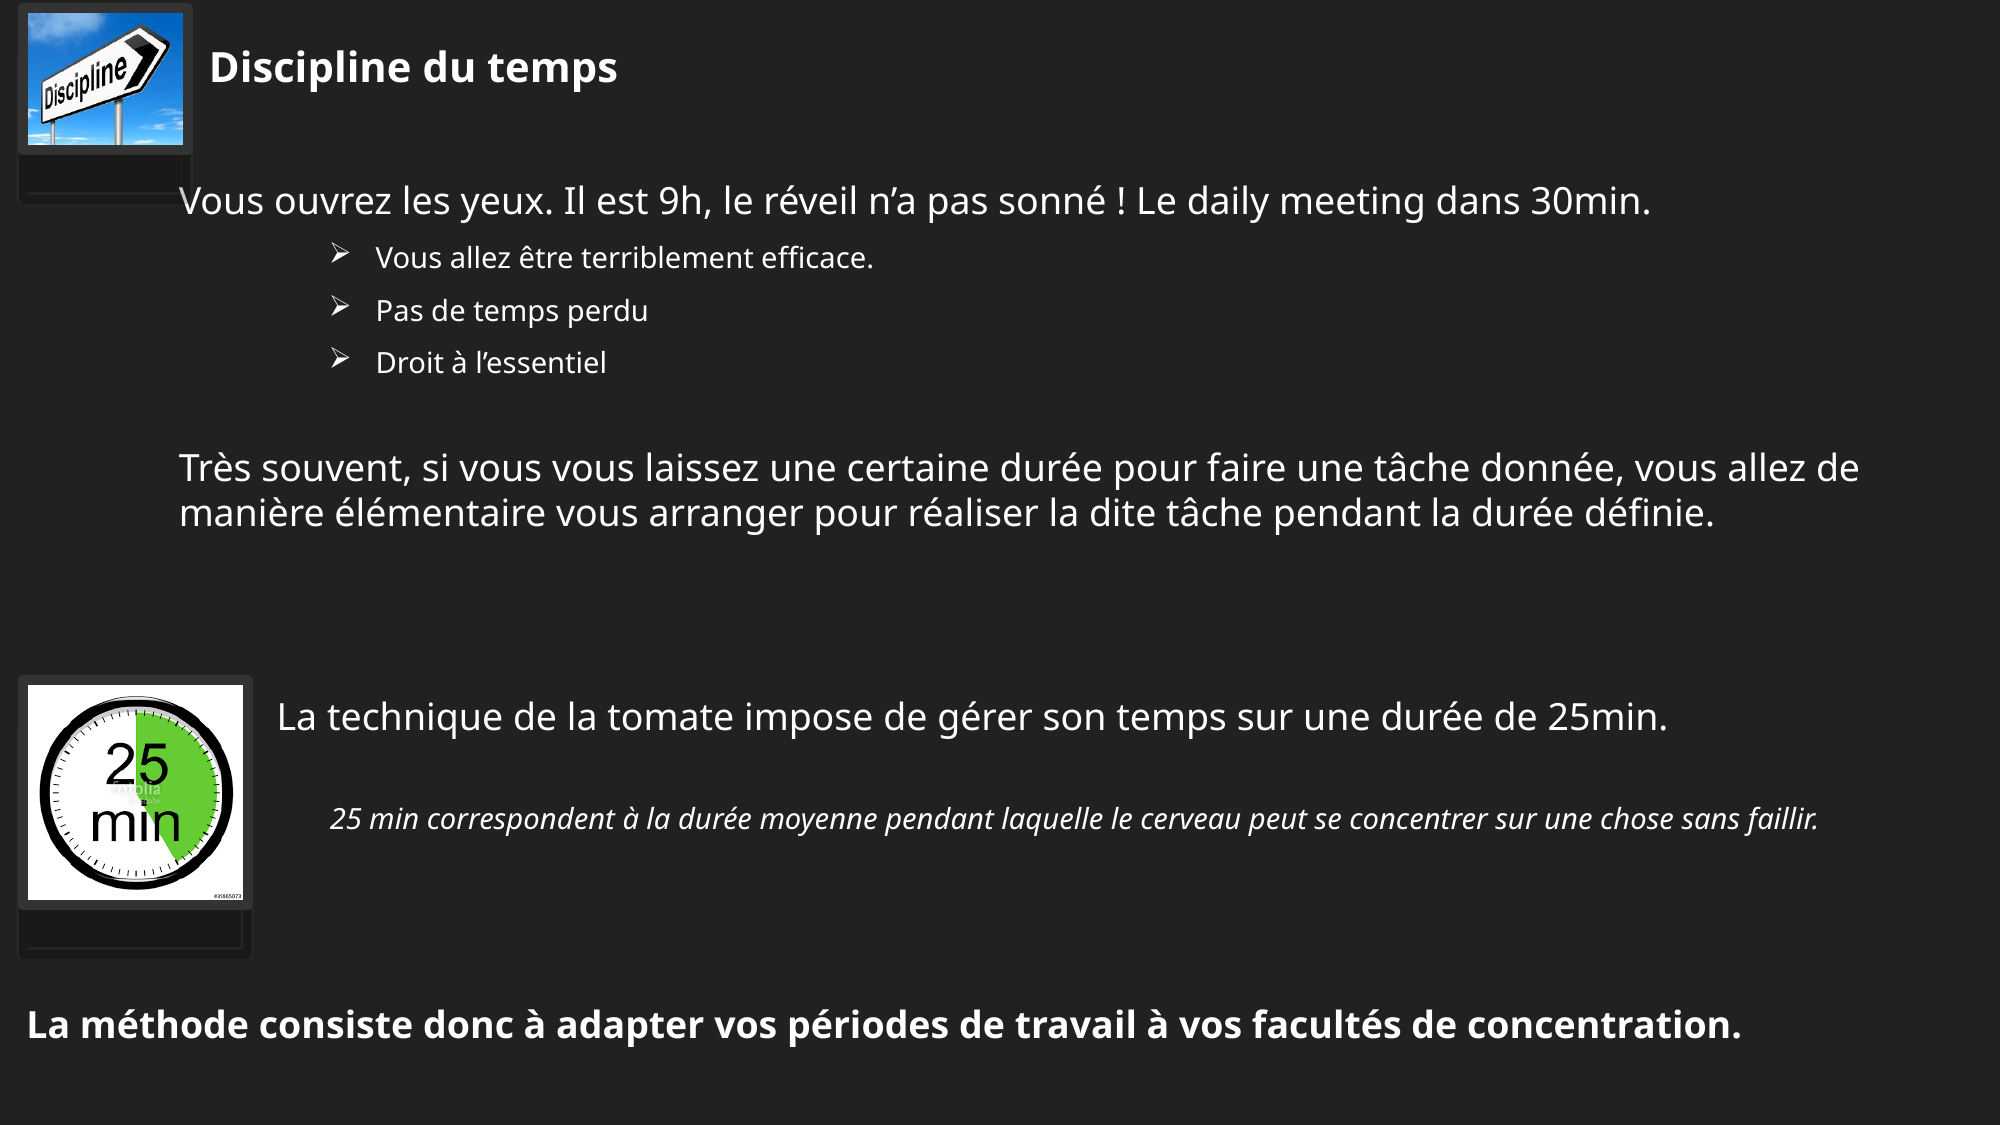

Discipline du temps
Vous ouvrez les yeux. Il est 9h, le réveil n’a pas sonné ! Le daily meeting dans 30min.
Vous allez être terriblement efficace.
Pas de temps perdu
Droit à l’essentiel
Très souvent, si vous vous laissez une certaine durée pour faire une tâche donnée, vous allez de manière élémentaire vous arranger pour réaliser la dite tâche pendant la durée définie.
La technique de la tomate impose de gérer son temps sur une durée de 25min.
25 min correspondent à la durée moyenne pendant laquelle le cerveau peut se concentrer sur une chose sans faillir.
La méthode consiste donc à adapter vos périodes de travail à vos facultés de concentration.